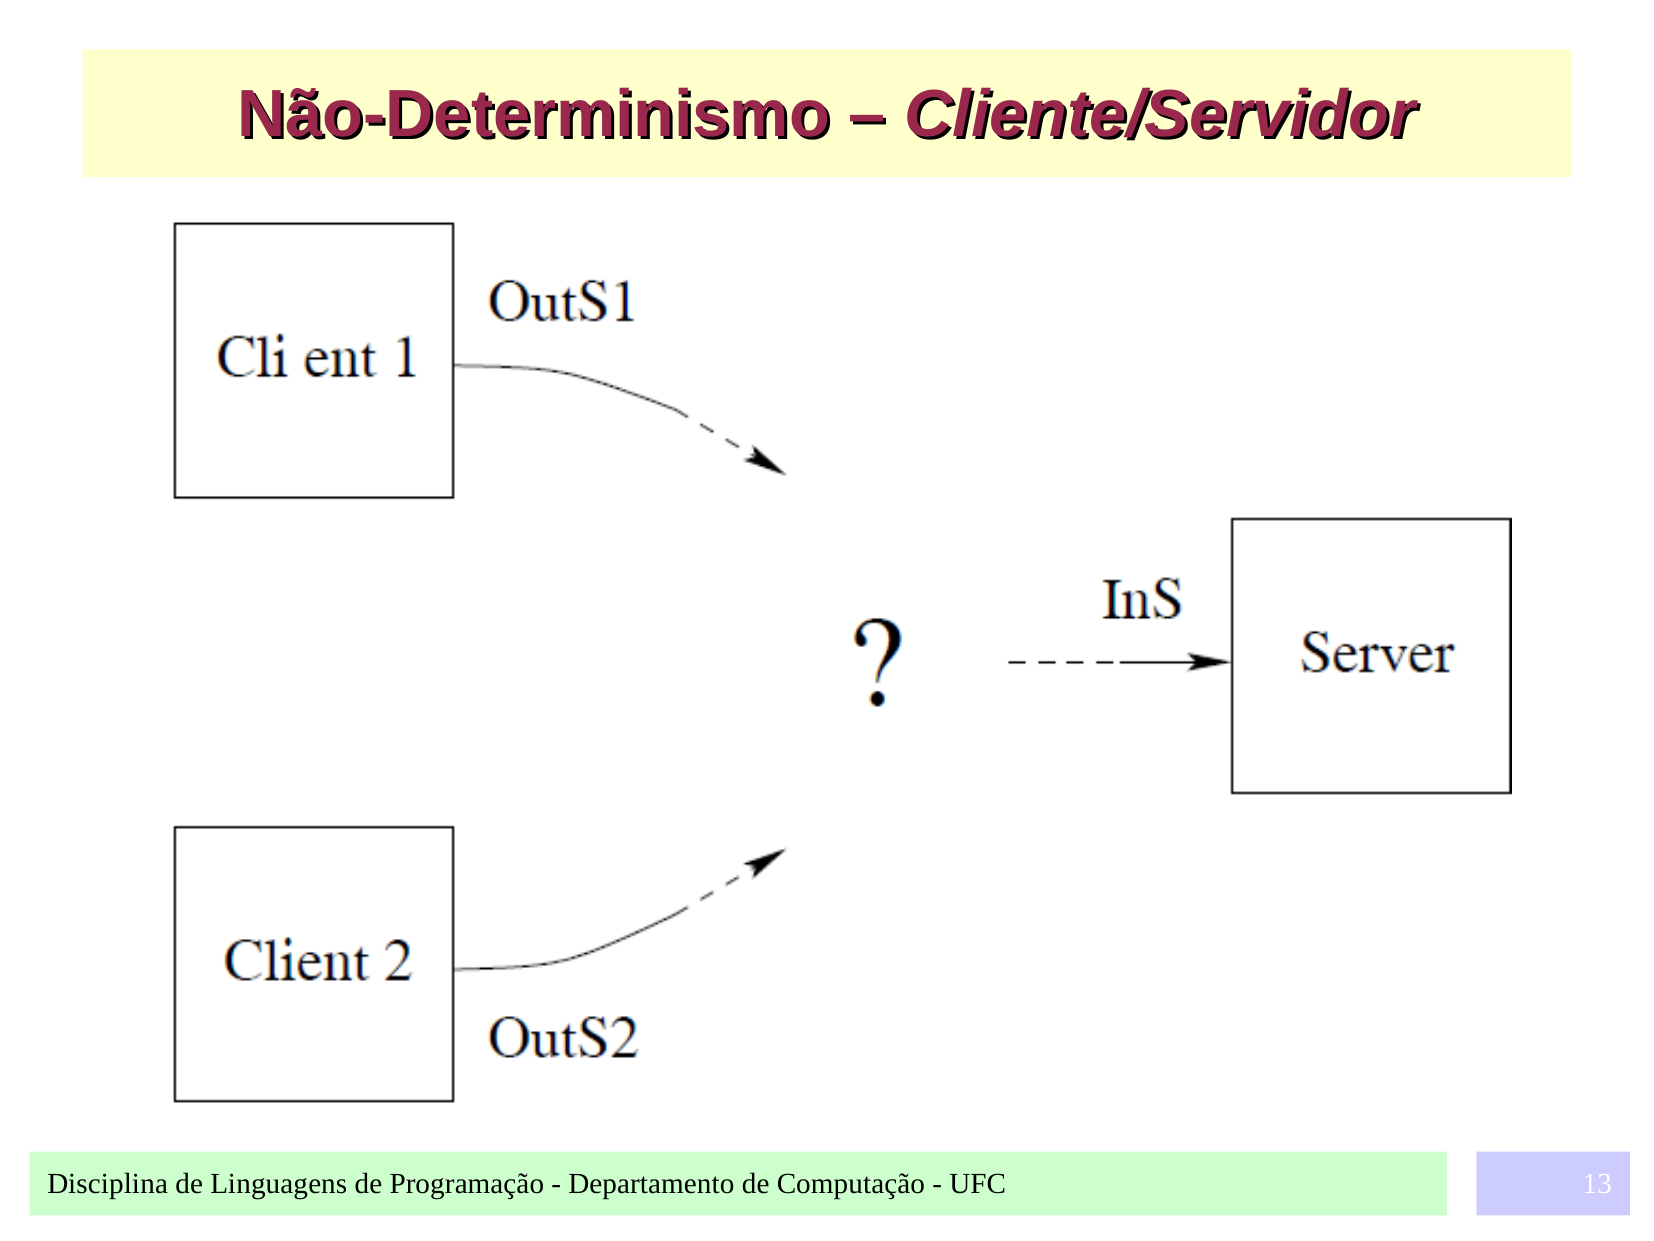

# Não-Determinismo – Cliente/Servidor
Disciplina de Linguagens de Programação - Departamento de Computação - UFC
13